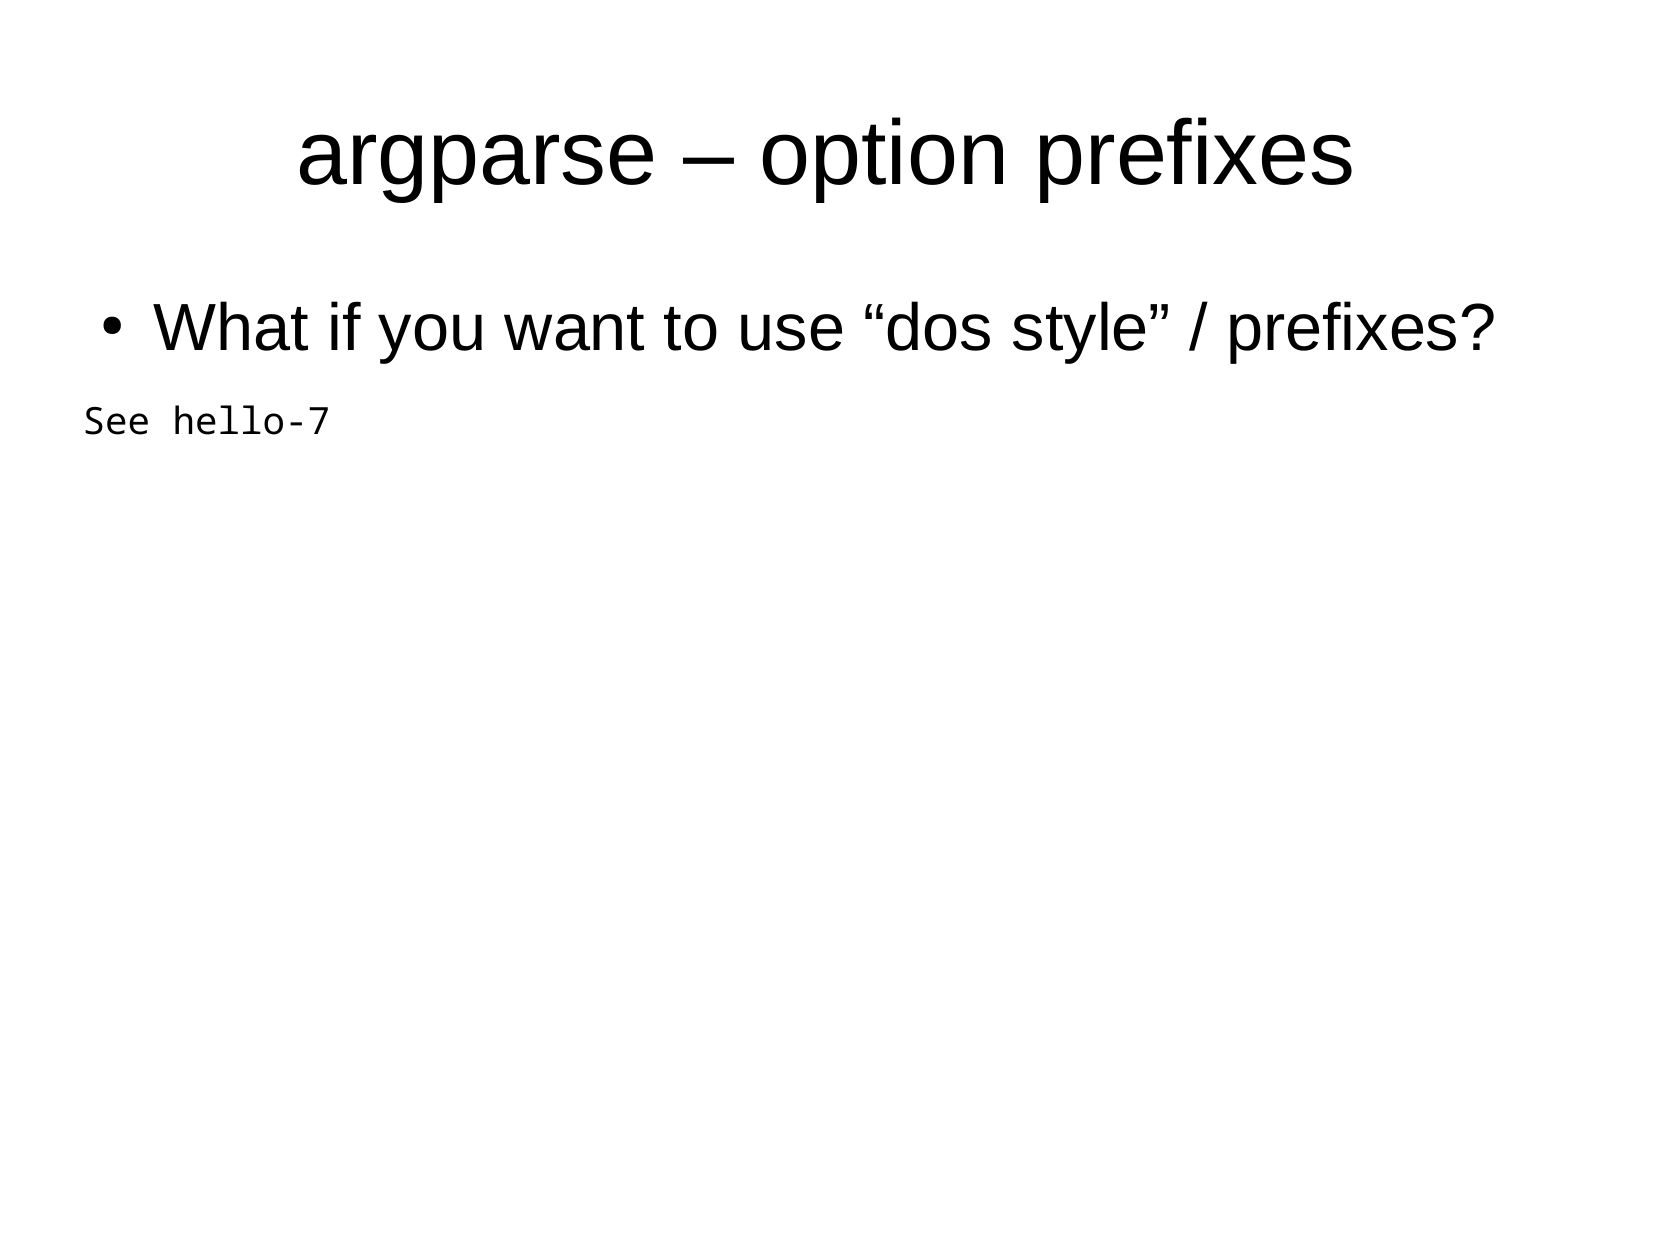

# argparse – option prefixes
What if you want to use “dos style” / prefixes?
See hello-7